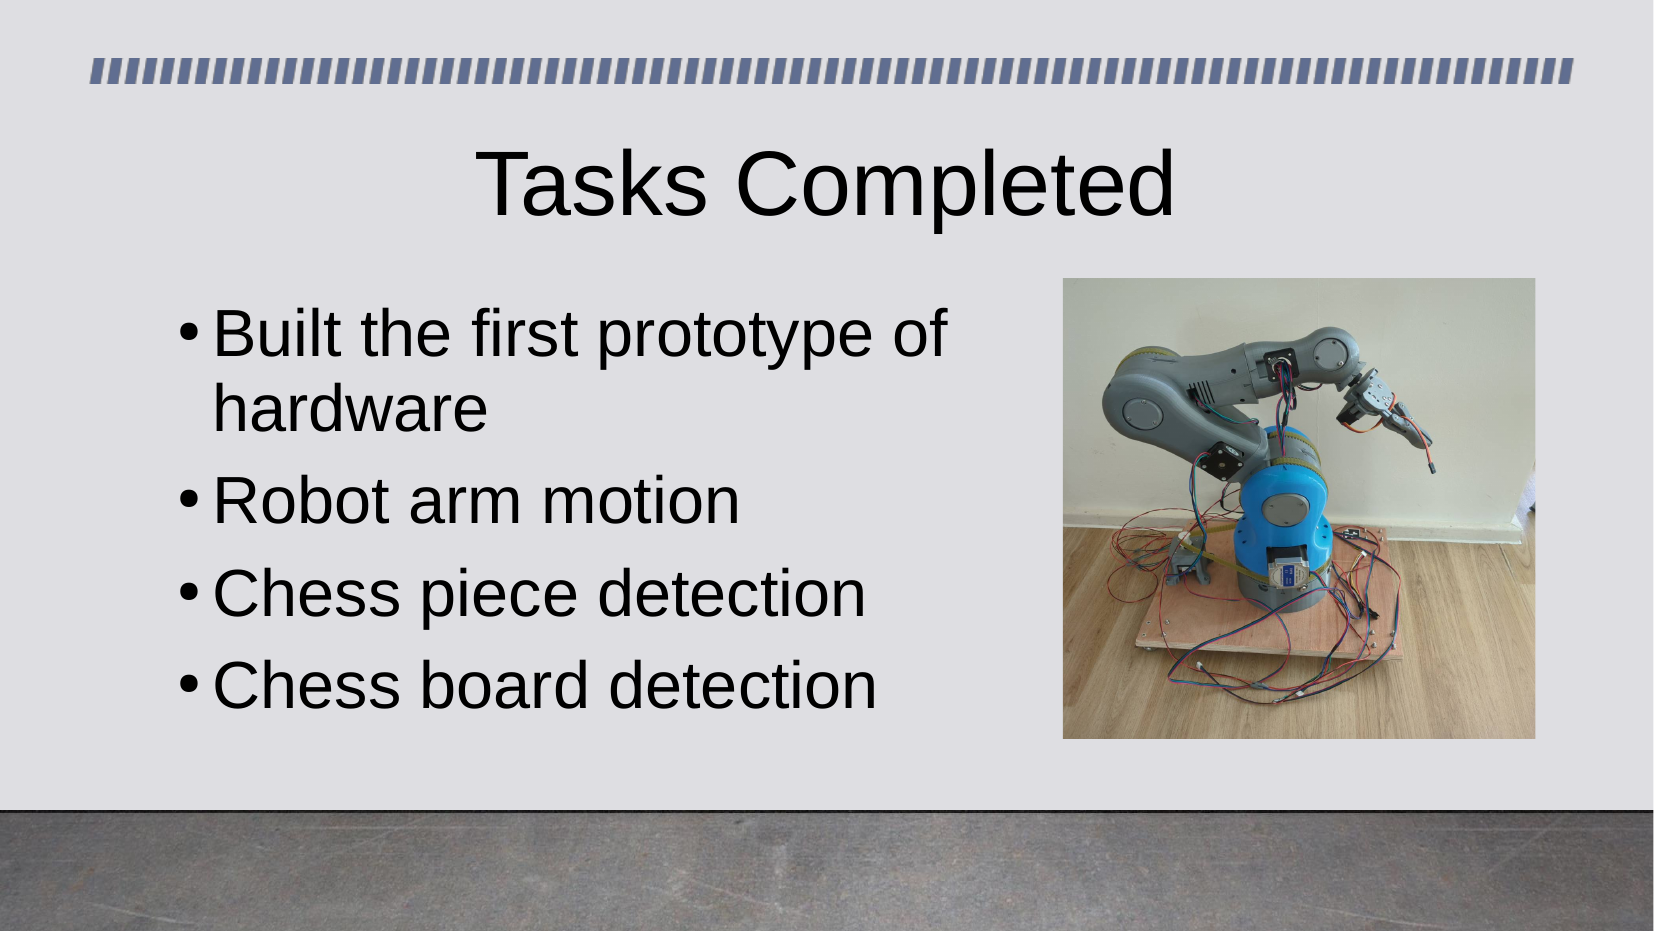

# Tasks Completed
Built the first prototype of hardware
Robot arm motion
Chess piece detection
Chess board detection